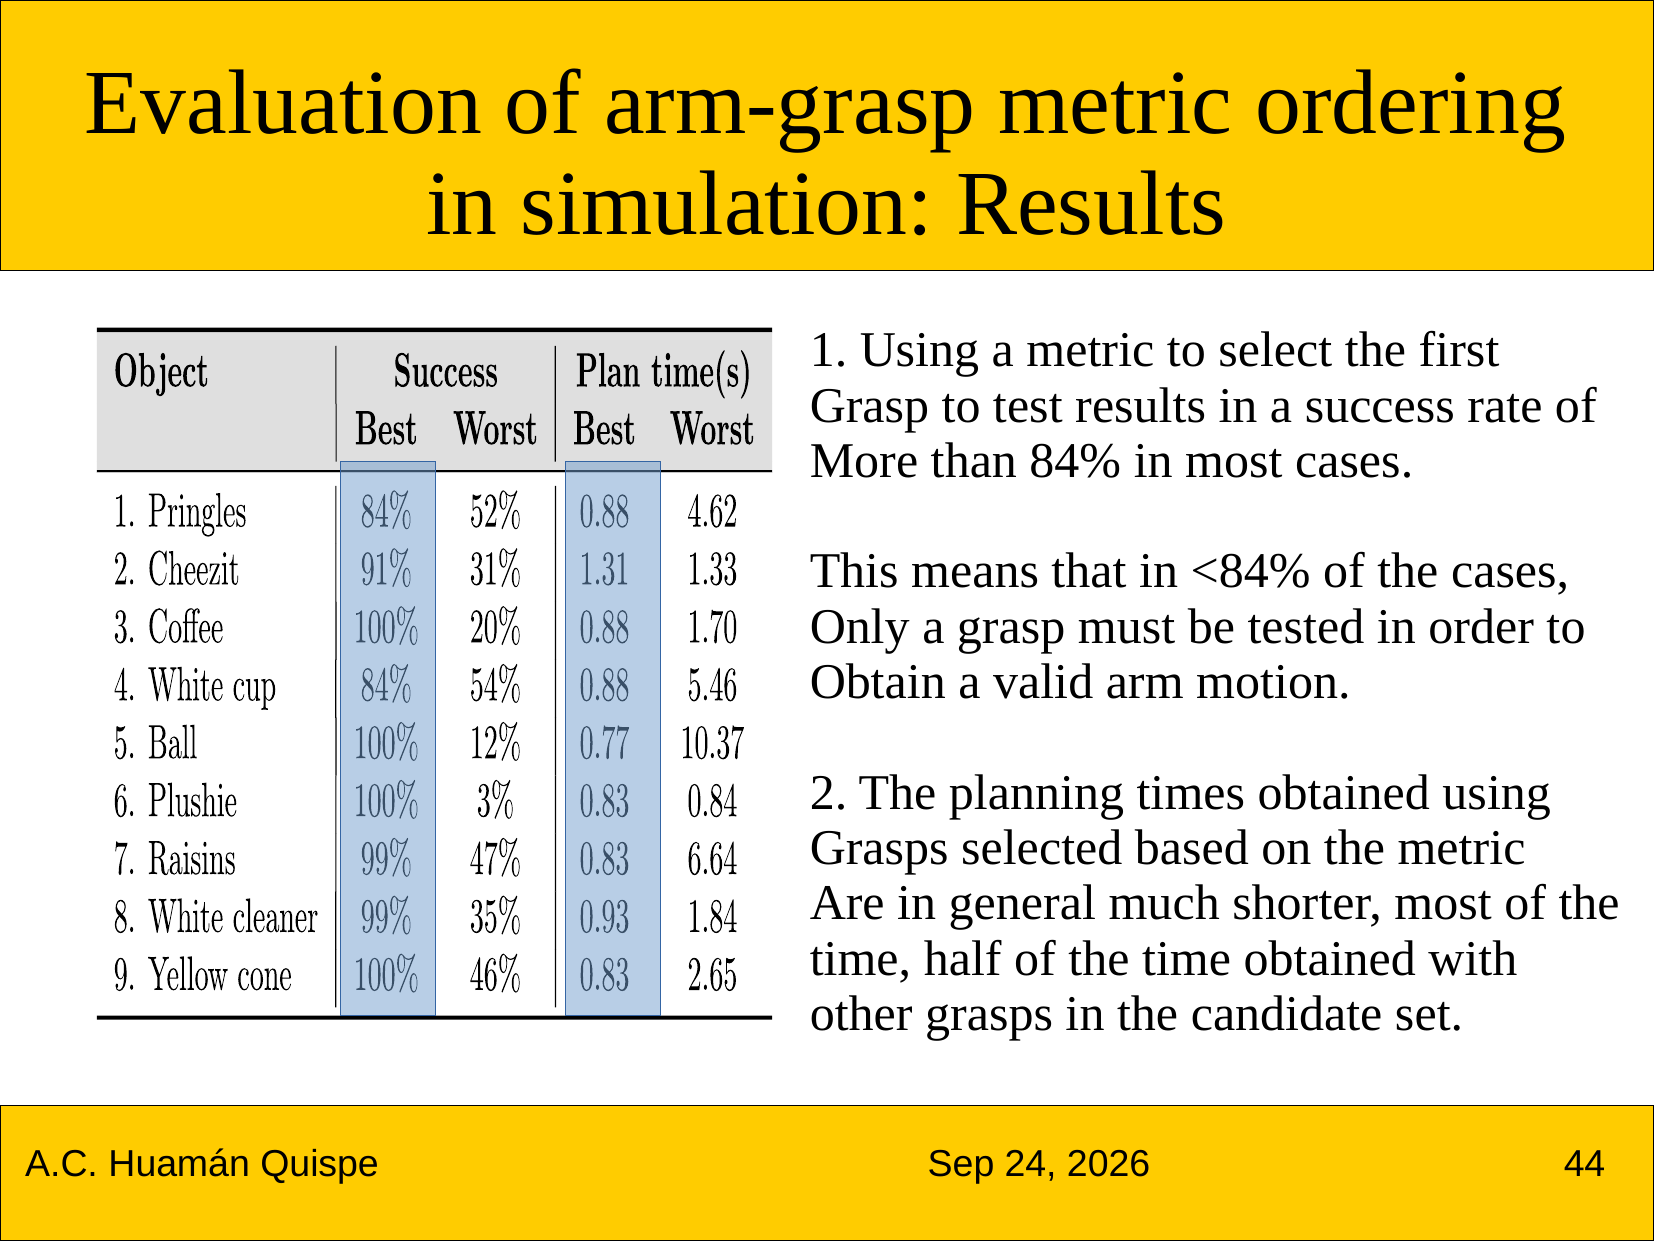

# Evaluation of arm-grasp metric ordering in simulation: Results
1. Using a metric to select the first
Grasp to test results in a success rate of
More than 84% in most cases.
This means that in <84% of the cases,
Only a grasp must be tested in order to
Obtain a valid arm motion.
2. The planning times obtained using
Grasps selected based on the metric
Are in general much shorter, most of the
time, half of the time obtained with
other grasps in the candidate set.